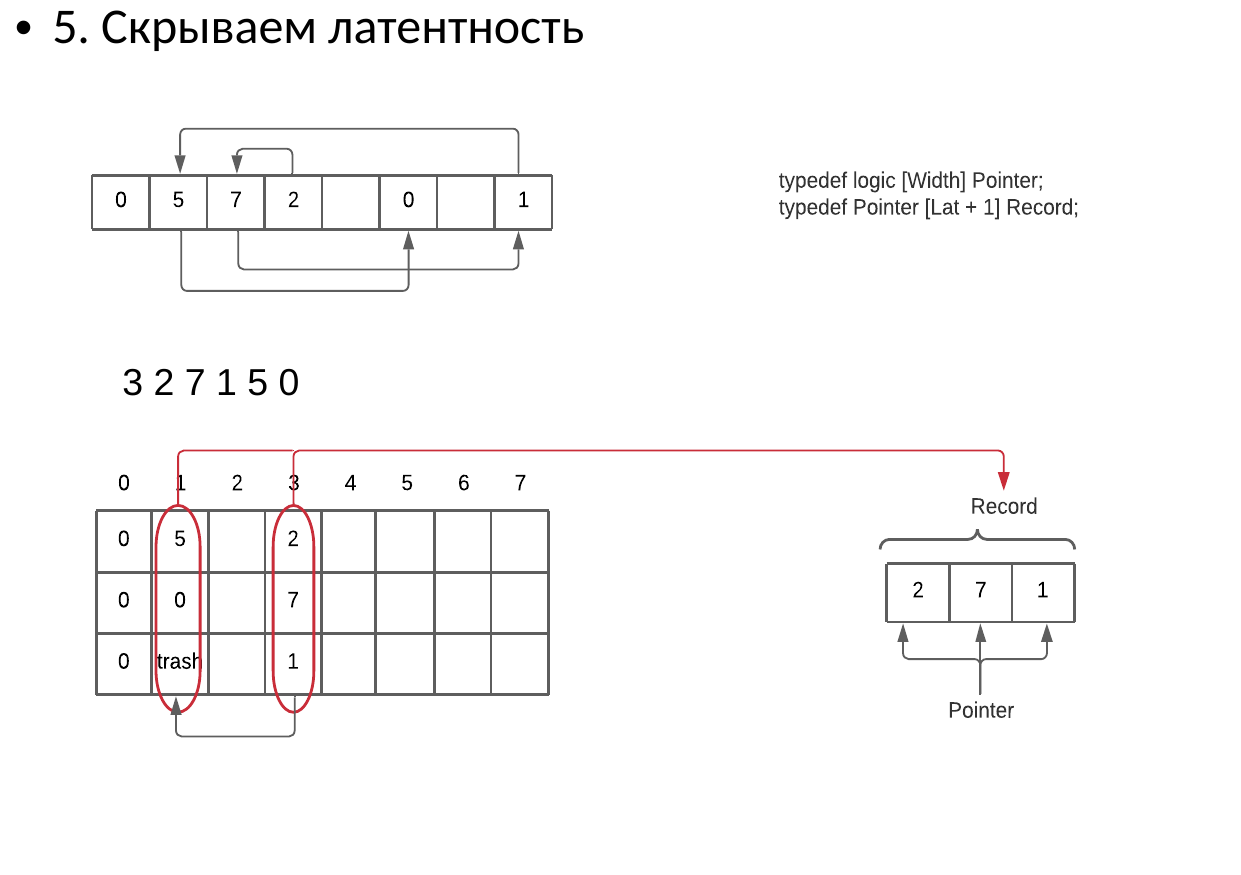

5. Скрываем латентность
3 2 7 1 5 0